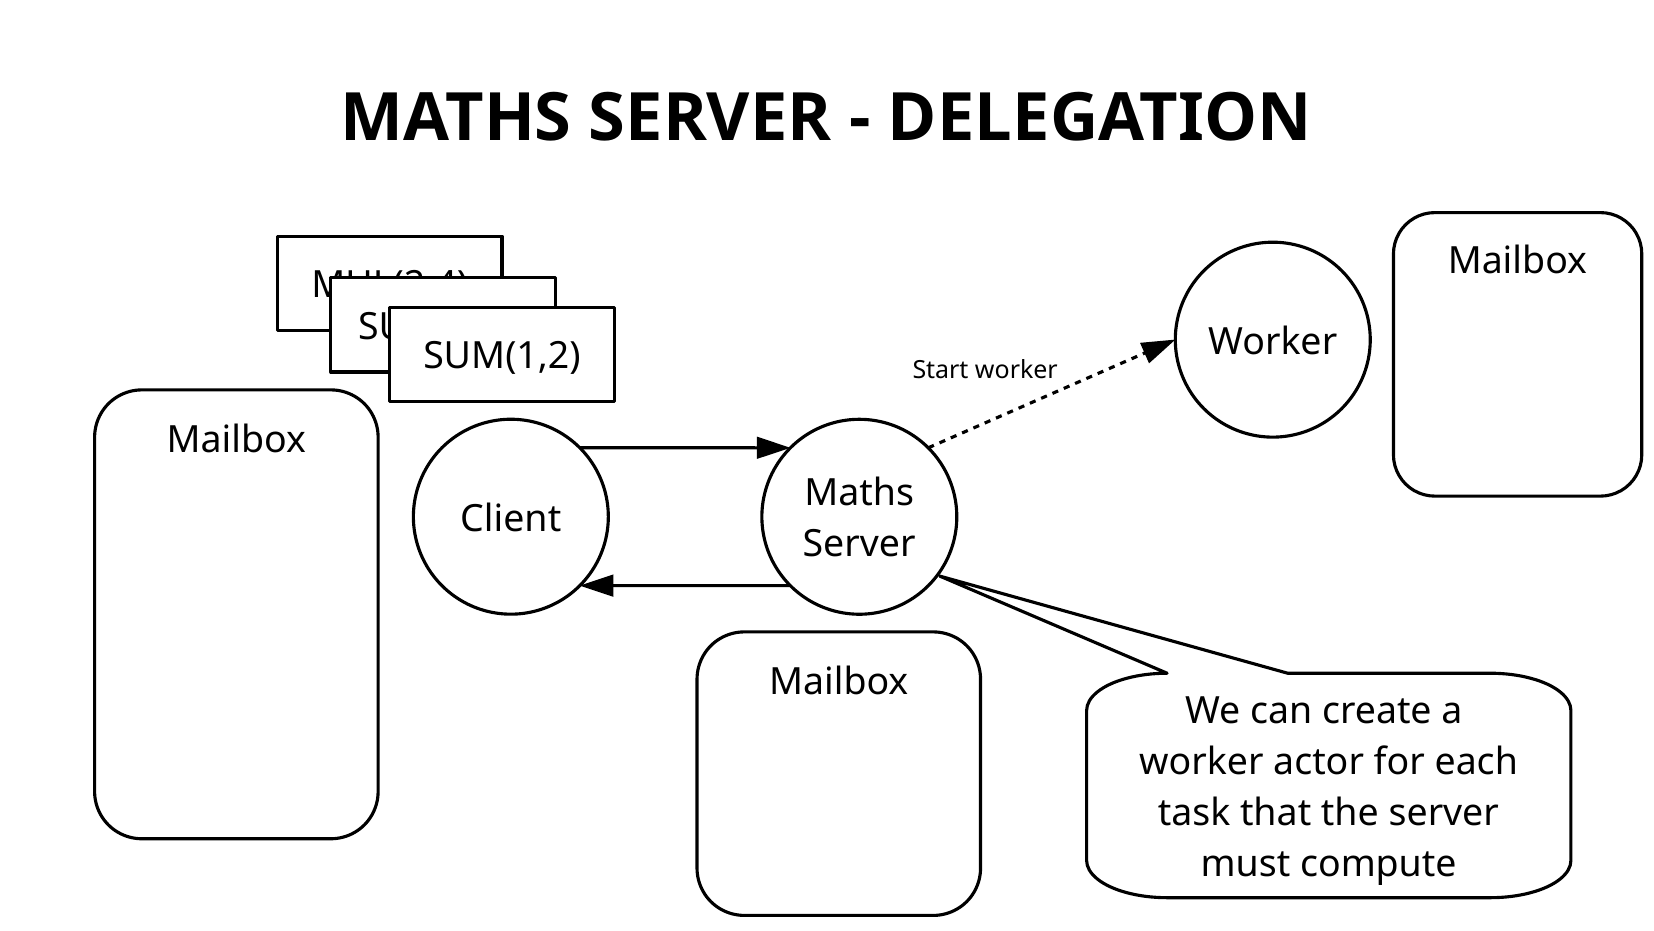

# MATHS SERVER - DELEGATION
Mailbox
MUL(2,4)
Worker
SUB(0,23)
SUM(1,2)
Start worker
Mailbox
Client
Maths
Server
Mailbox
We can create a
worker actor for each
task that the server
must compute